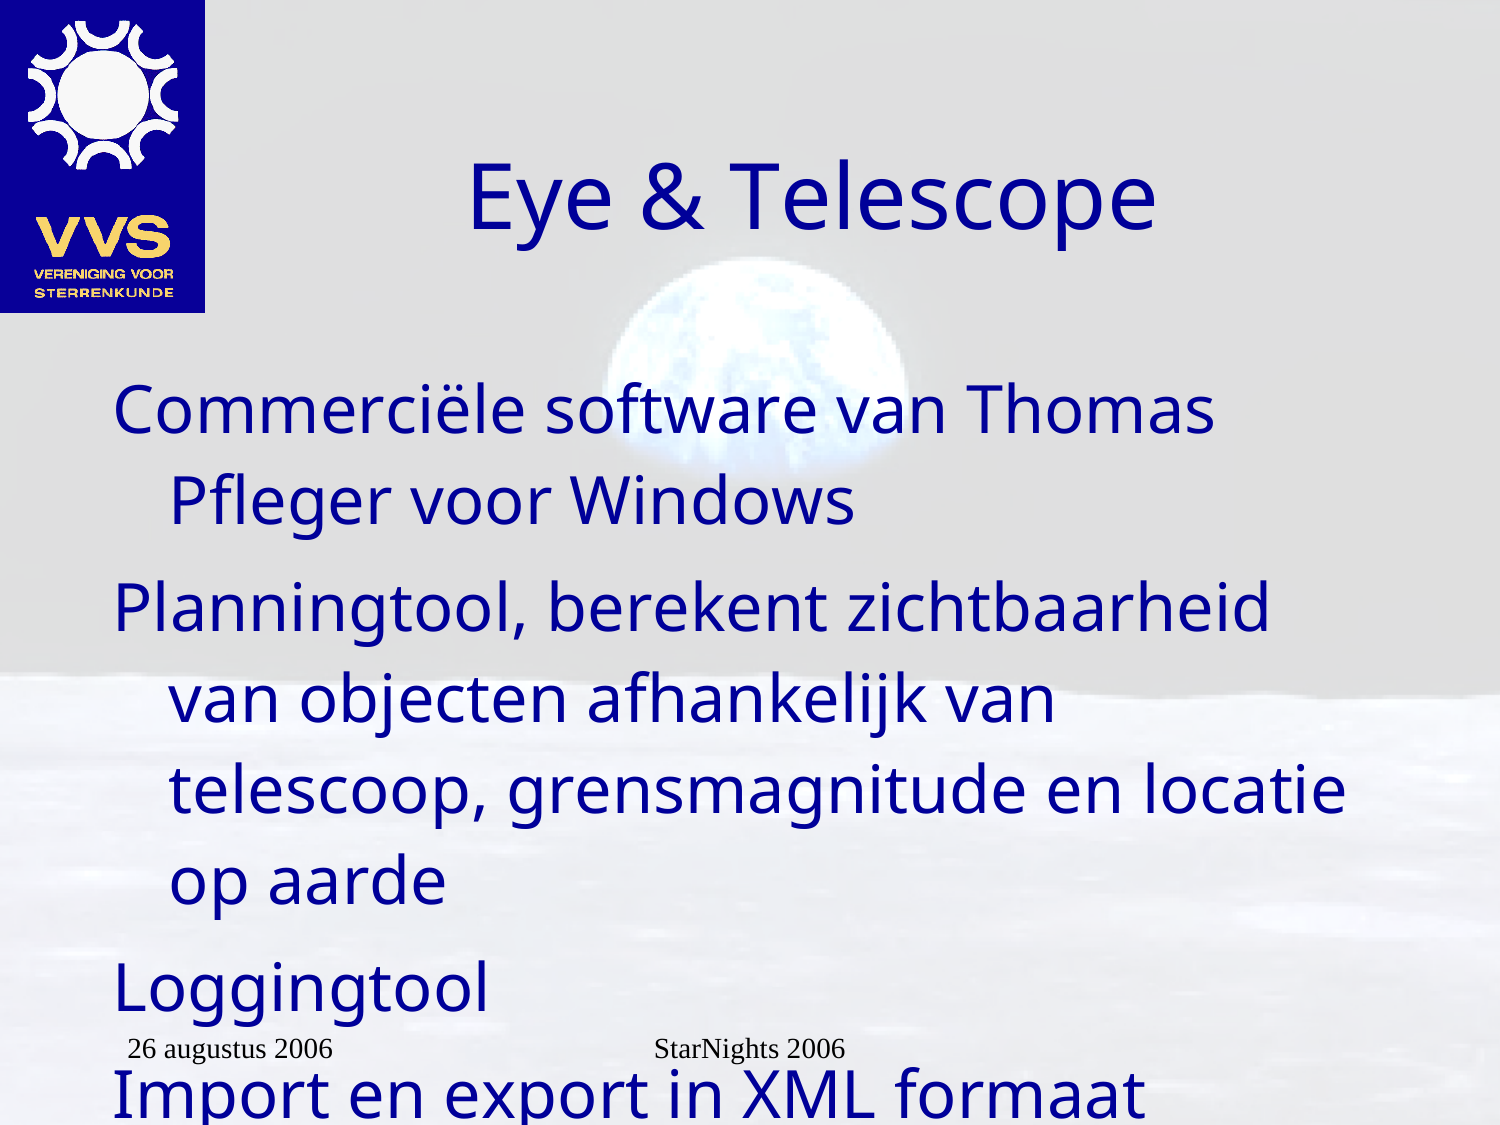

# Eye & Telescope
Commerciële software van Thomas Pfleger voor Windows
Planningtool, berekent zichtbaarheid van objecten afhankelijk van telescoop, grensmagnitude en locatie op aarde
Loggingtool
Import en export in XML formaat
26 augustus 2006
StarNights 2006